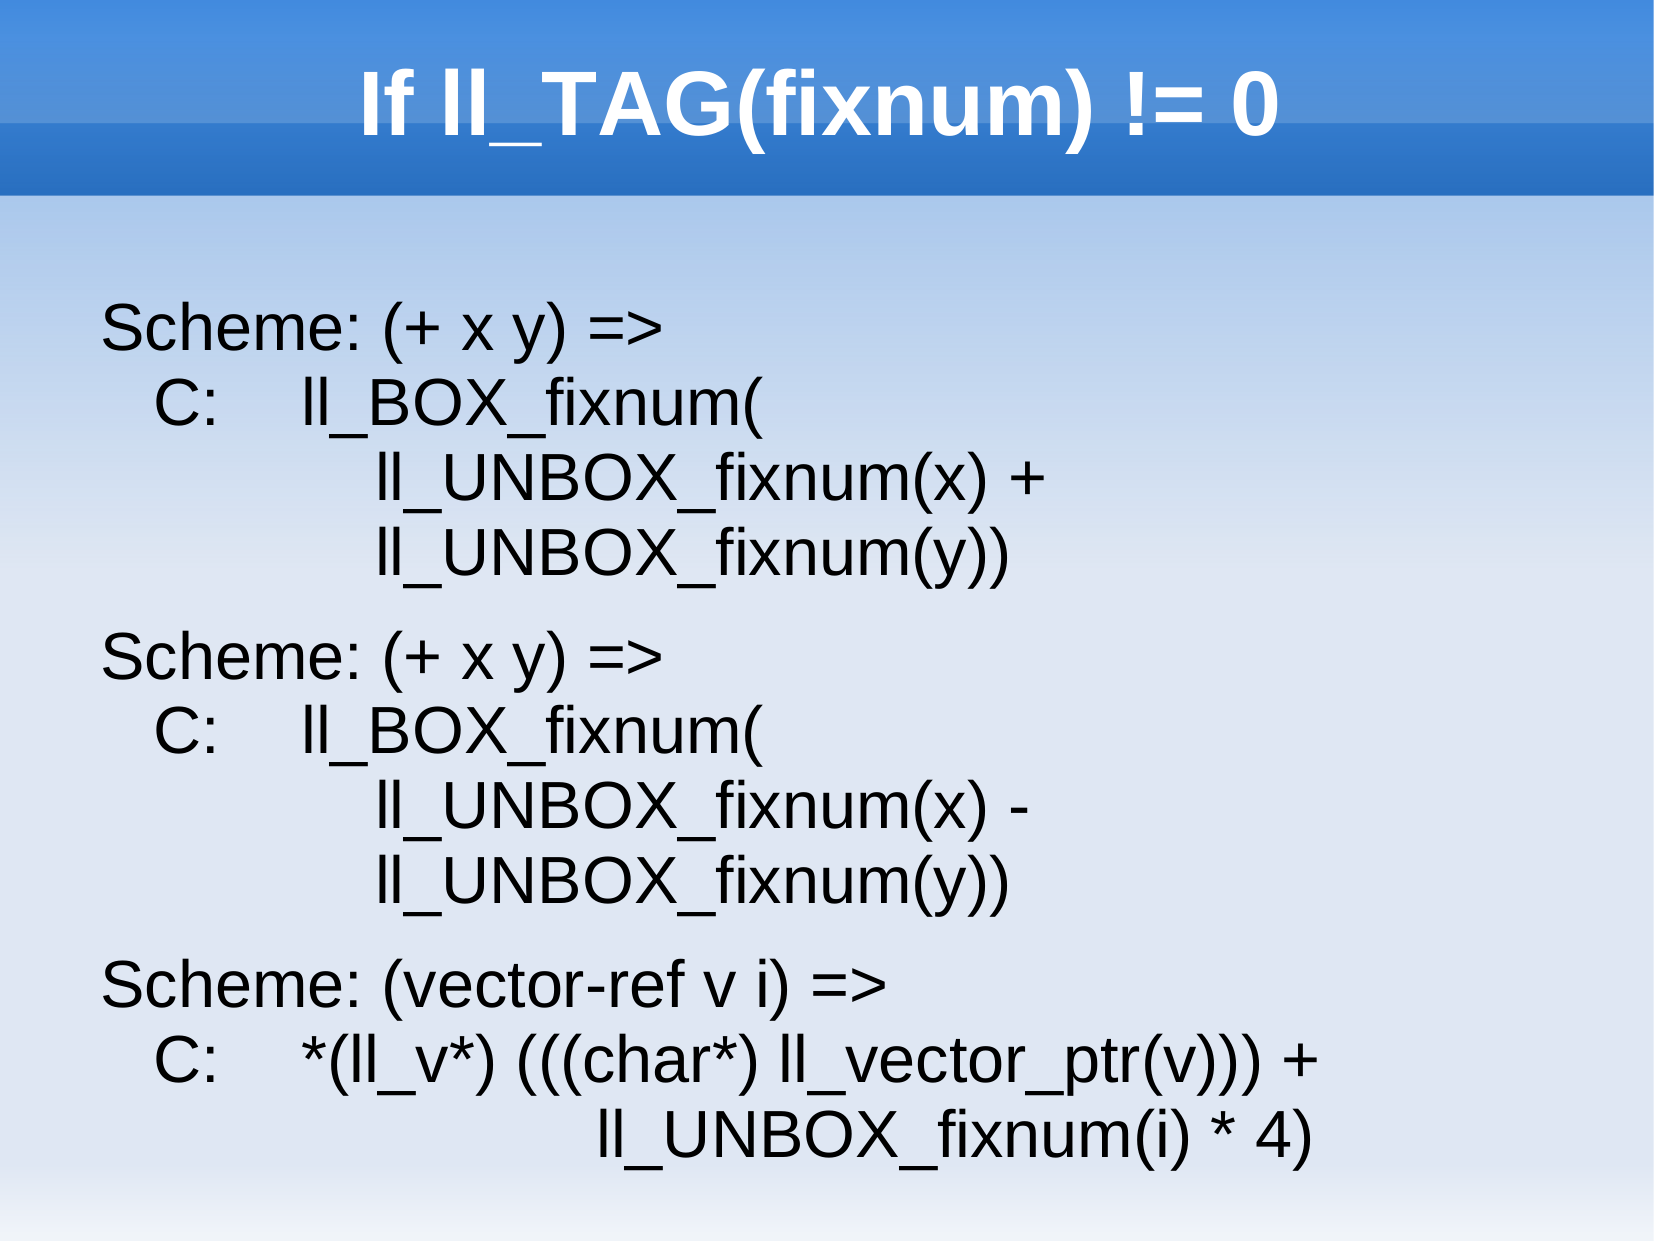

# If ll_TAG(fixnum) != 0
Scheme: (+ x y) =>
C:		ll_BOX_fixnum(
			ll_UNBOX_fixnum(x) +
			ll_UNBOX_fixnum(y))
Scheme: (+ x y) =>
C:		ll_BOX_fixnum(
			ll_UNBOX_fixnum(x) -
			ll_UNBOX_fixnum(y))
Scheme: (vector-ref v i) =>
C: 	*(ll_v*) (((char*) ll_vector_ptr(v))) +
						ll_UNBOX_fixnum(i) * 4)